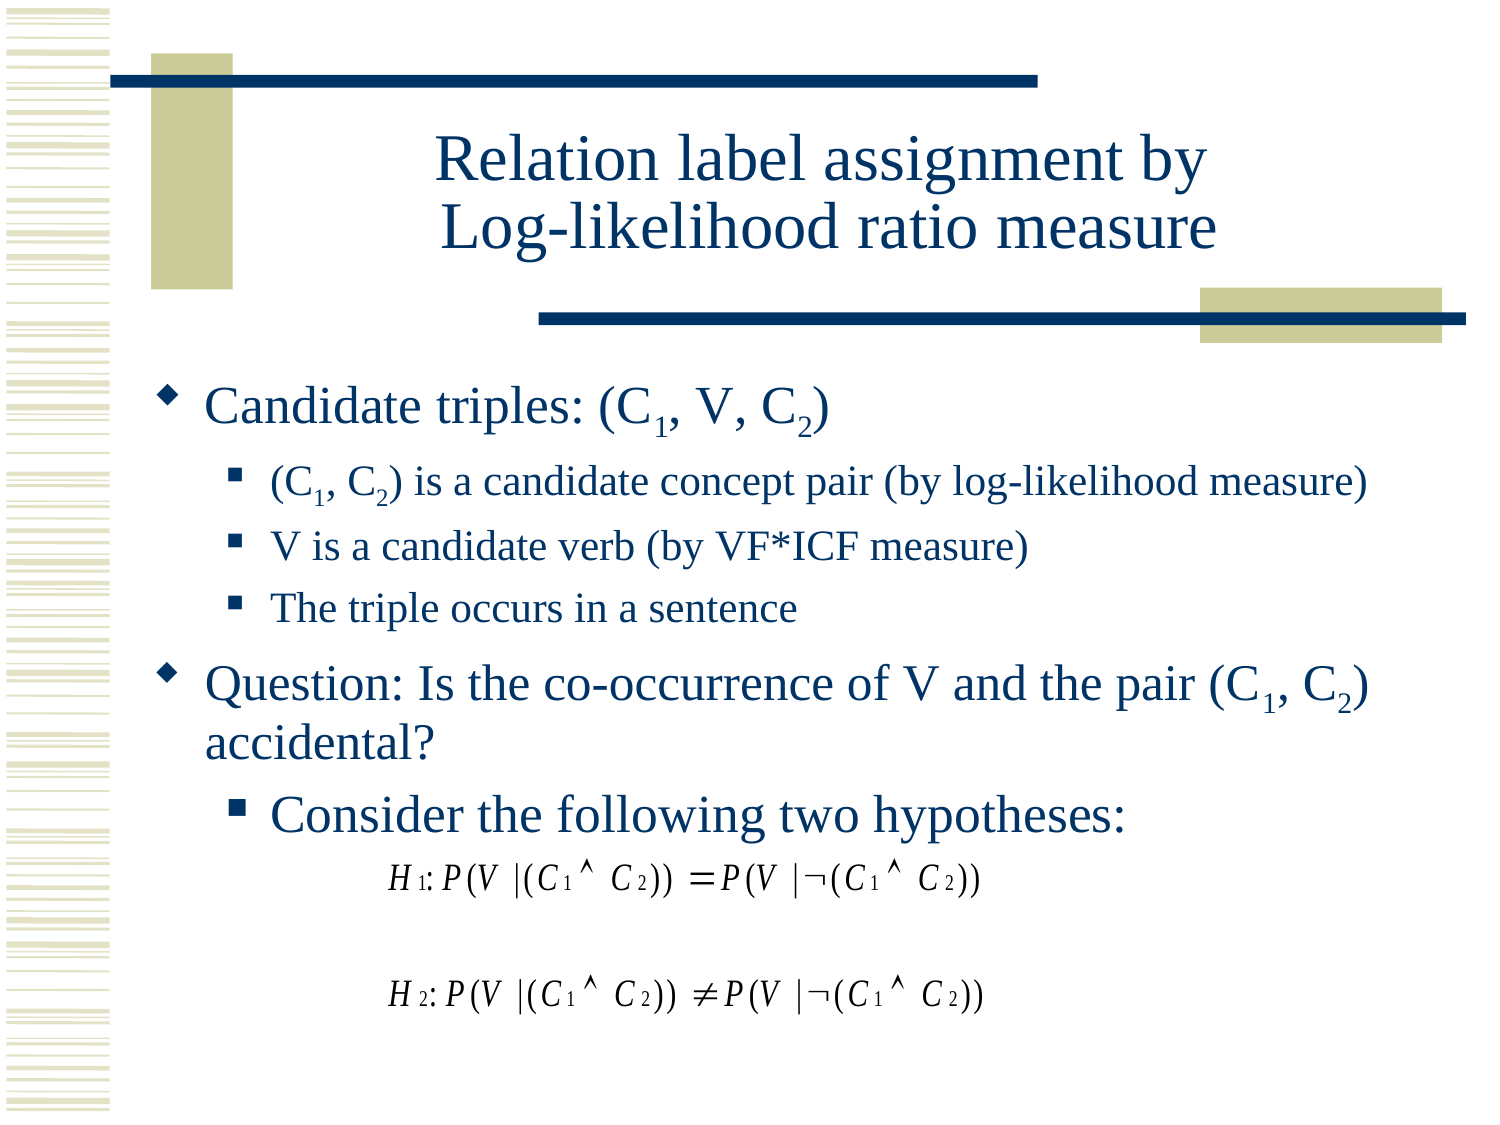

# Relation label assignment by Log-likelihood ratio measure
Candidate triples: (C1, V, C2)
(C1, C2) is a candidate concept pair (by log-likelihood measure)
V is a candidate verb (by VF*ICF measure)
The triple occurs in a sentence
Question: Is the co-occurrence of V and the pair (C1, C2) accidental?
Consider the following two hypotheses: